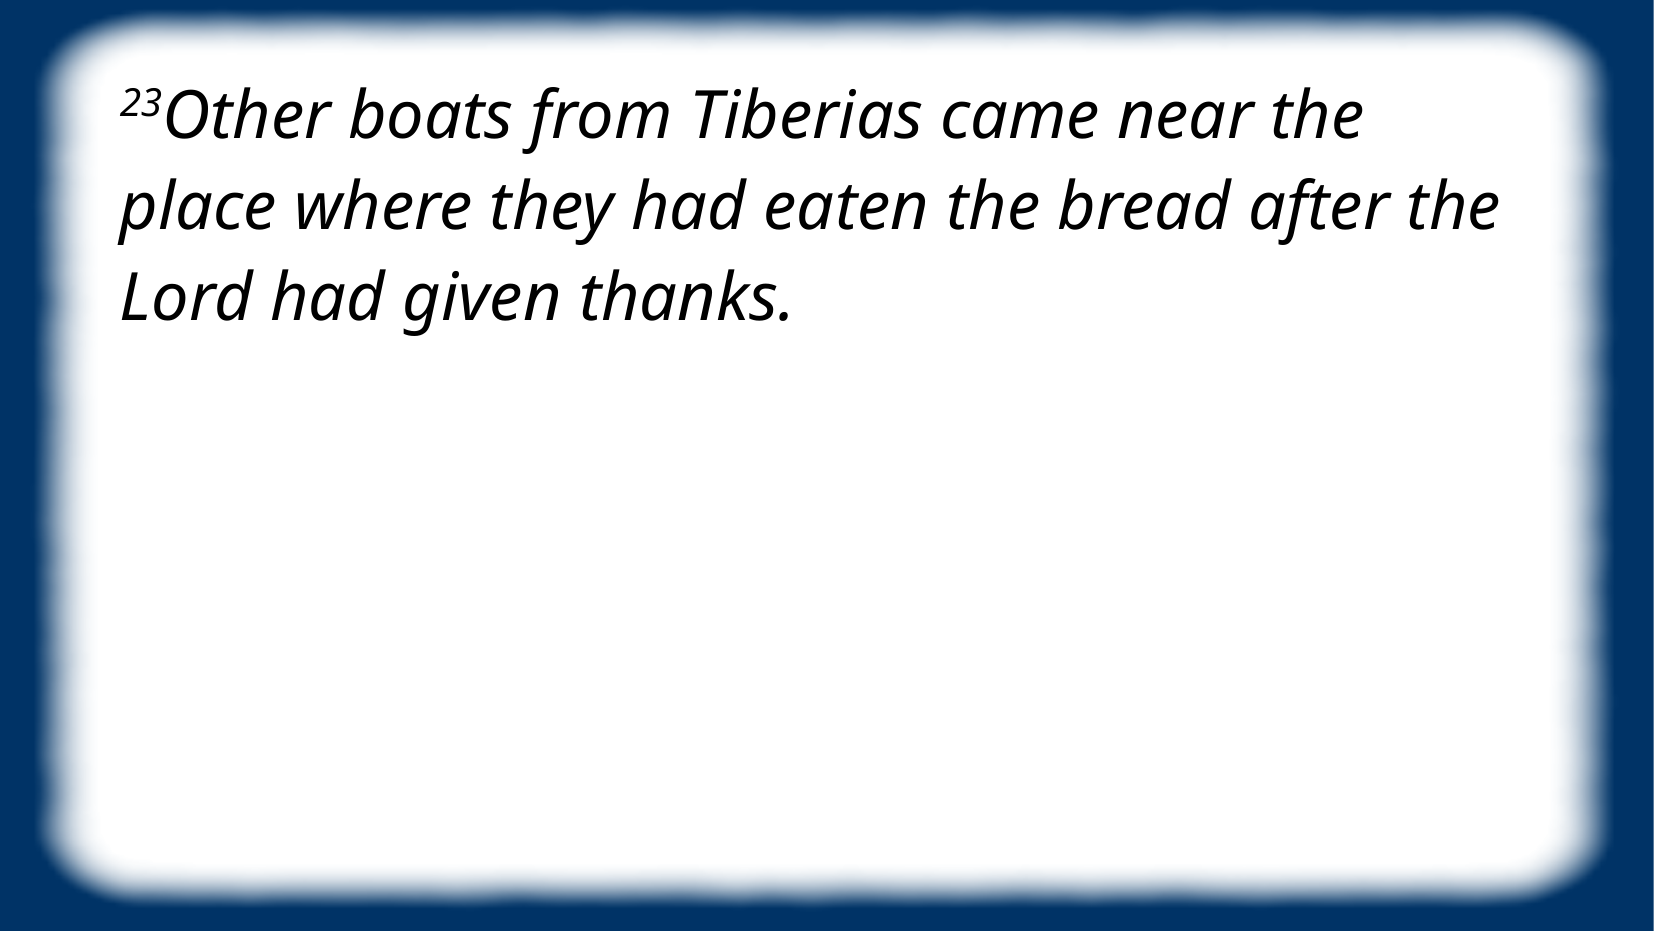

23Other boats from Tiberias came near the place where they had eaten the bread after the Lord had given thanks.